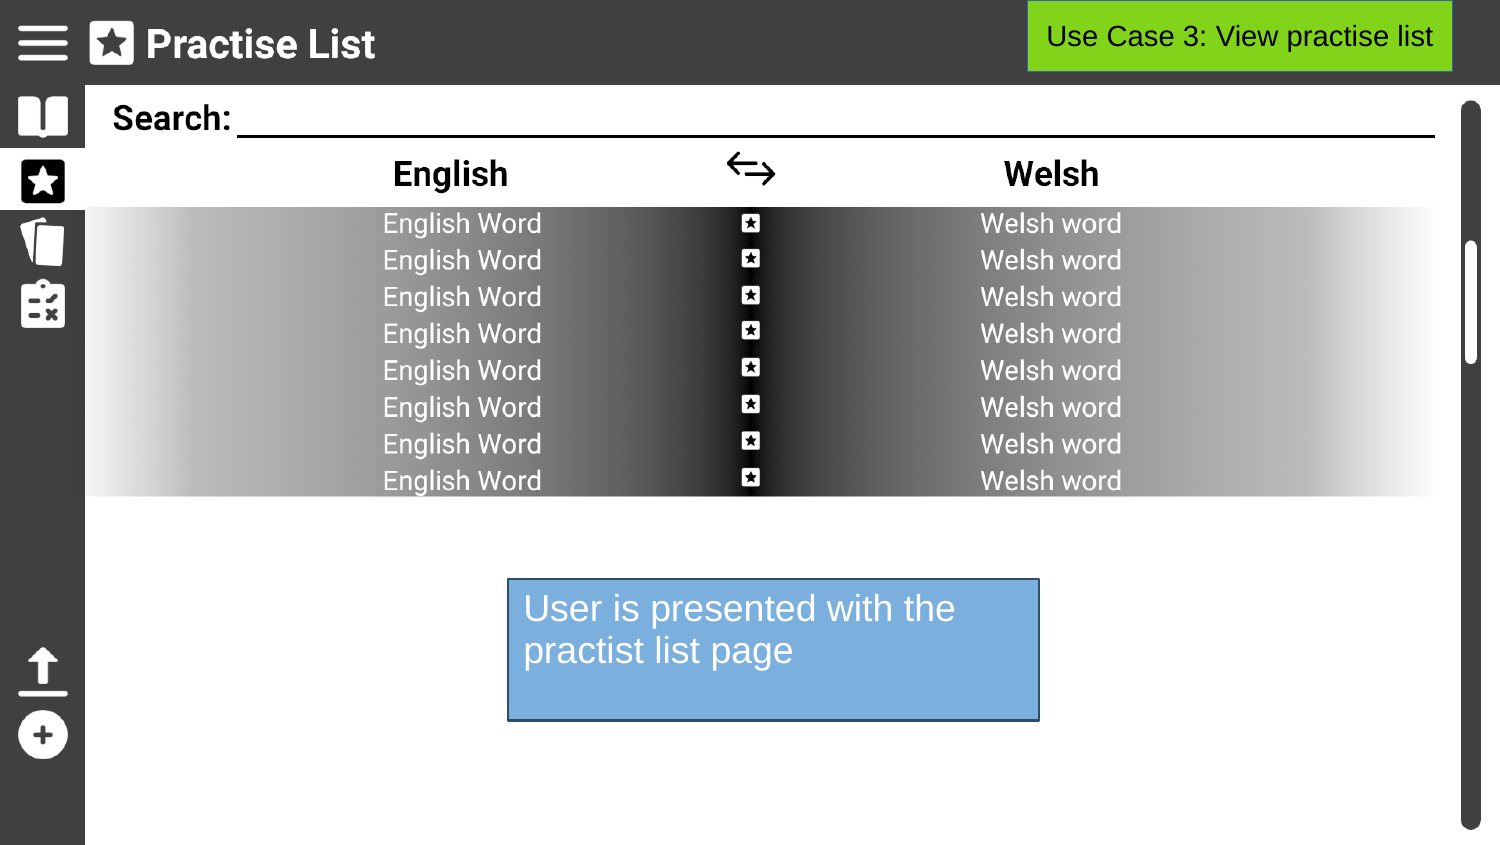

Use Case 3: View practise list
User is presented with the practist list page